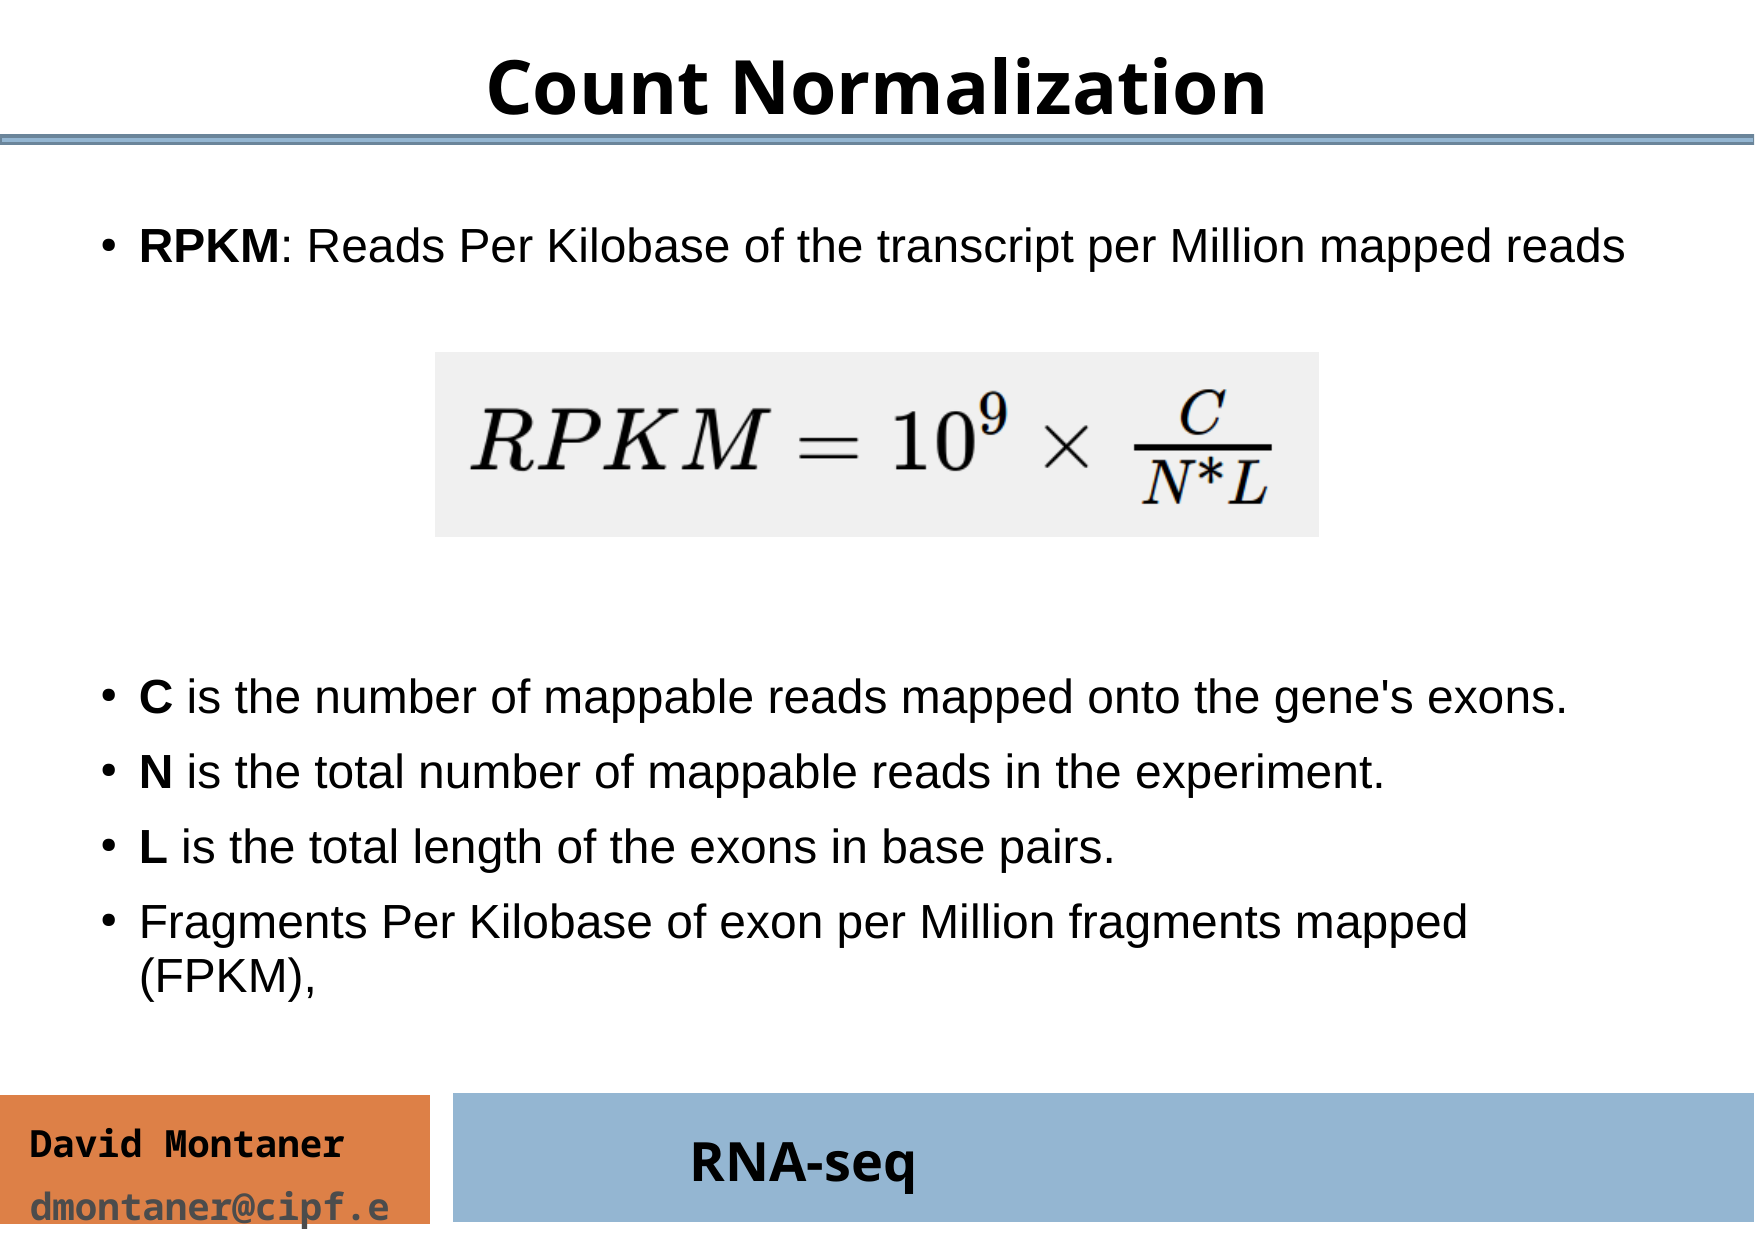

Count Normalization
# RPKM: Reads Per Kilobase of the transcript per Million mapped reads
C is the number of mappable reads mapped onto the gene's exons.
N is the total number of mappable reads in the experiment.
L is the total length of the exons in base pairs.
Fragments Per Kilobase of exon per Million fragments mapped (FPKM),
David Montaner
dmontaner@cipf.es
RNA-seq